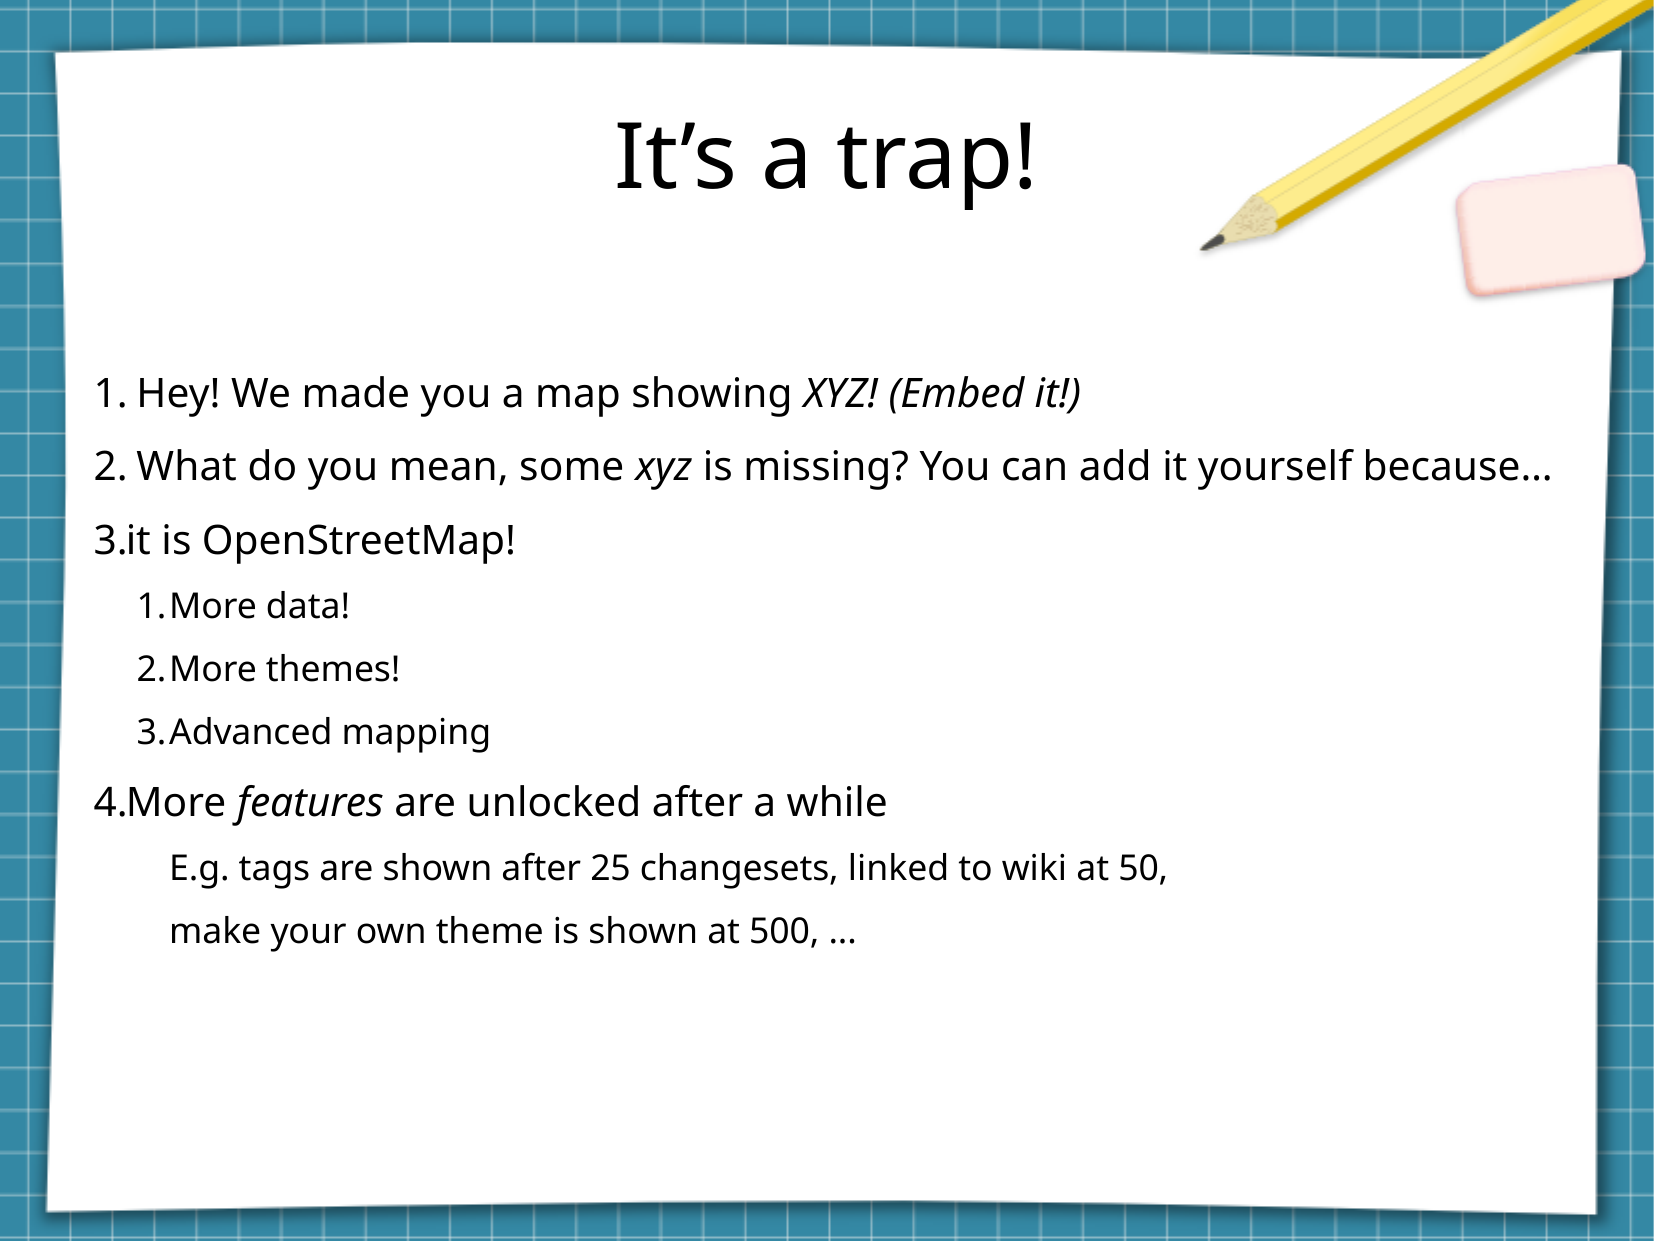

# It’s a trap!
 Hey! We made you a map showing XYZ! (Embed it!)
 What do you mean, some xyz is missing? You can add it yourself because…
it is OpenStreetMap!
More data!
More themes!
Advanced mapping
More features are unlocked after a while
E.g. tags are shown after 25 changesets, linked to wiki at 50,
make your own theme is shown at 500, ...